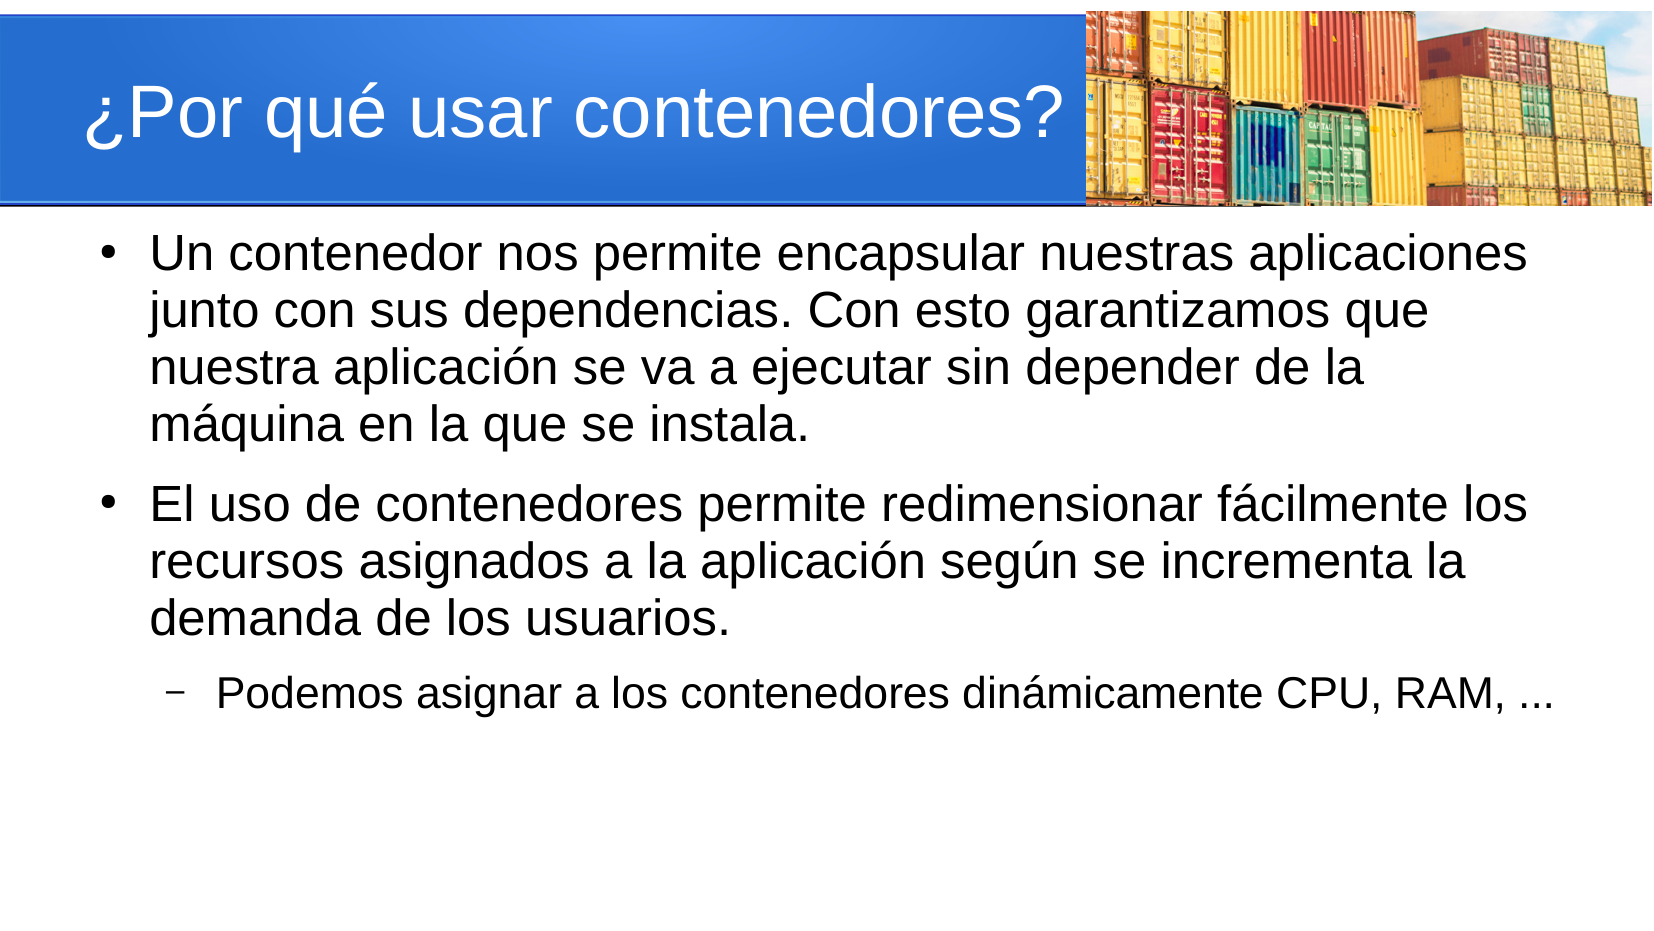

# ¿Por qué usar contenedores?
Un contenedor nos permite encapsular nuestras aplicaciones junto con sus dependencias. Con esto garantizamos que nuestra aplicación se va a ejecutar sin depender de la máquina en la que se instala.
El uso de contenedores permite redimensionar fácilmente los recursos asignados a la aplicación según se incrementa la demanda de los usuarios.
Podemos asignar a los contenedores dinámicamente CPU, RAM, ...